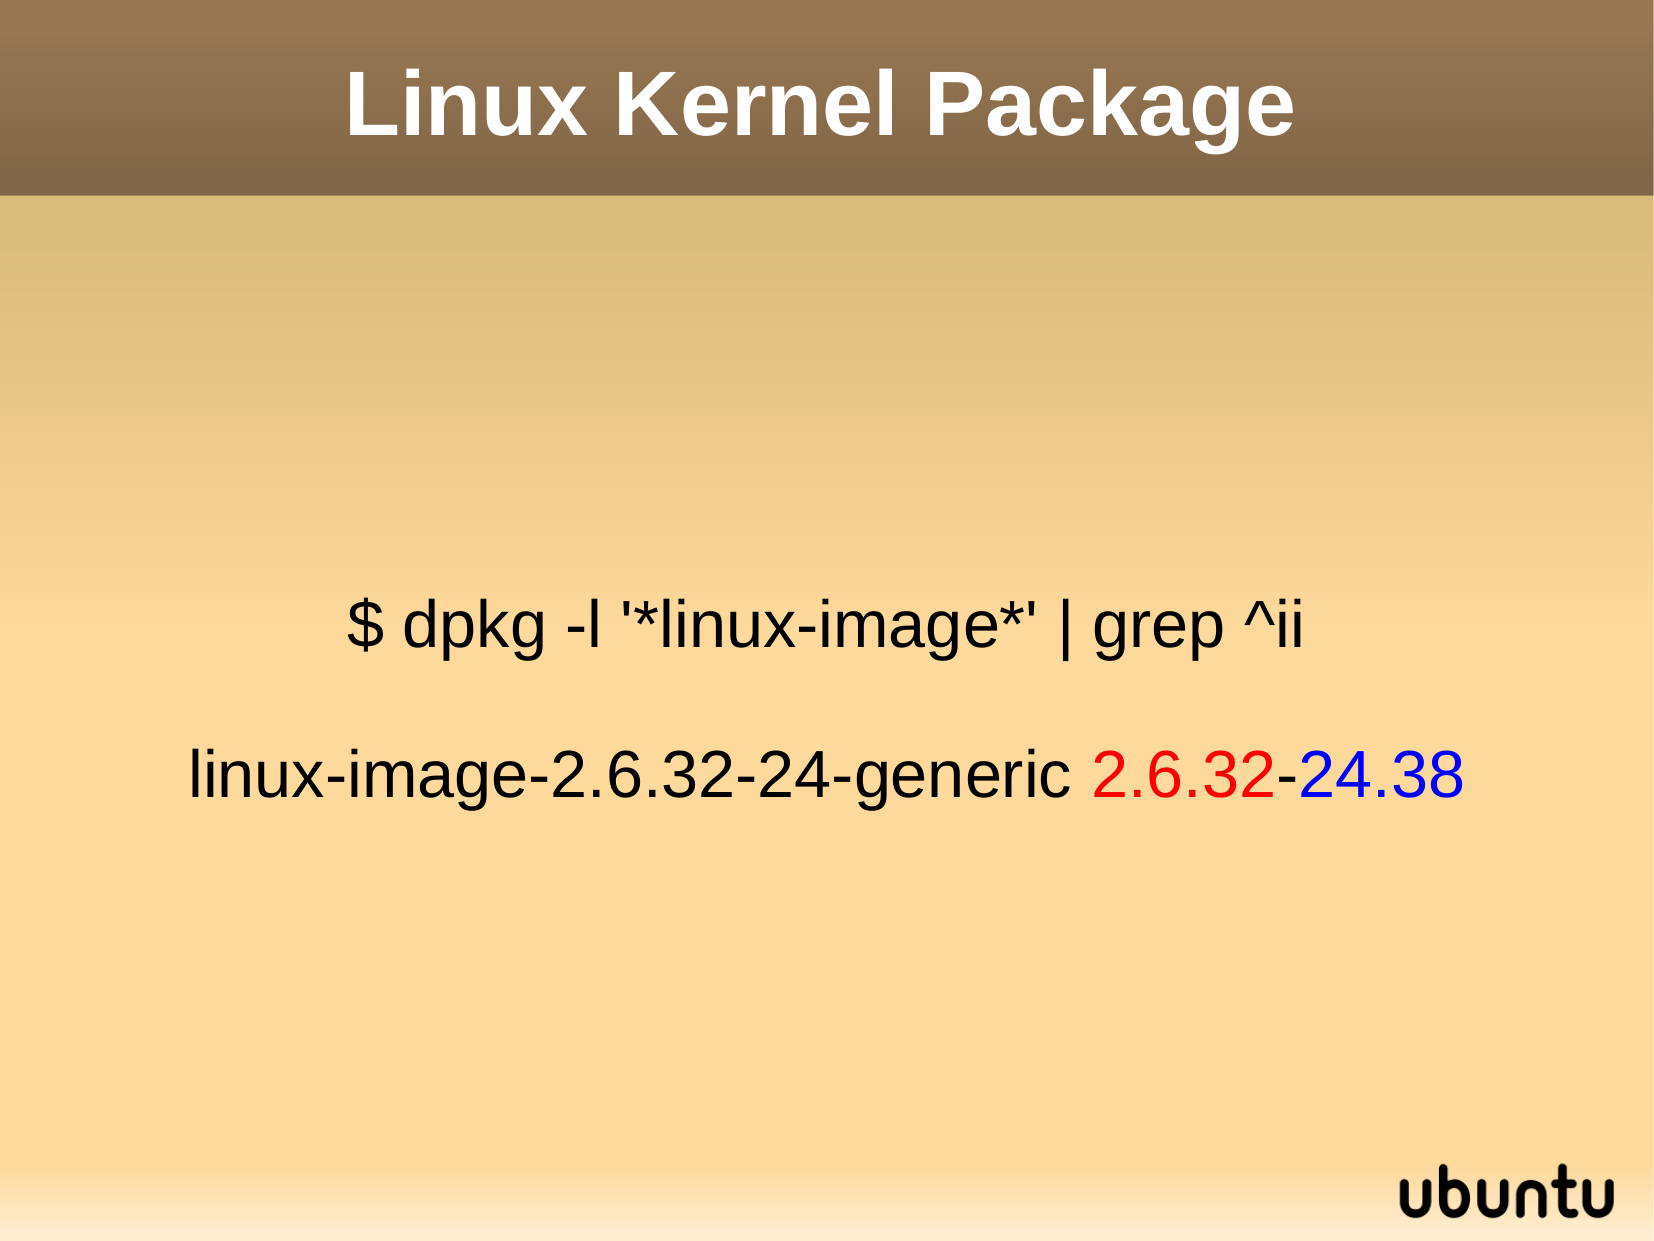

# Linux Kernel Package
$ dpkg -l '*linux-image*' | grep ^ii
linux-image-2.6.32-24-generic 2.6.32-24.38